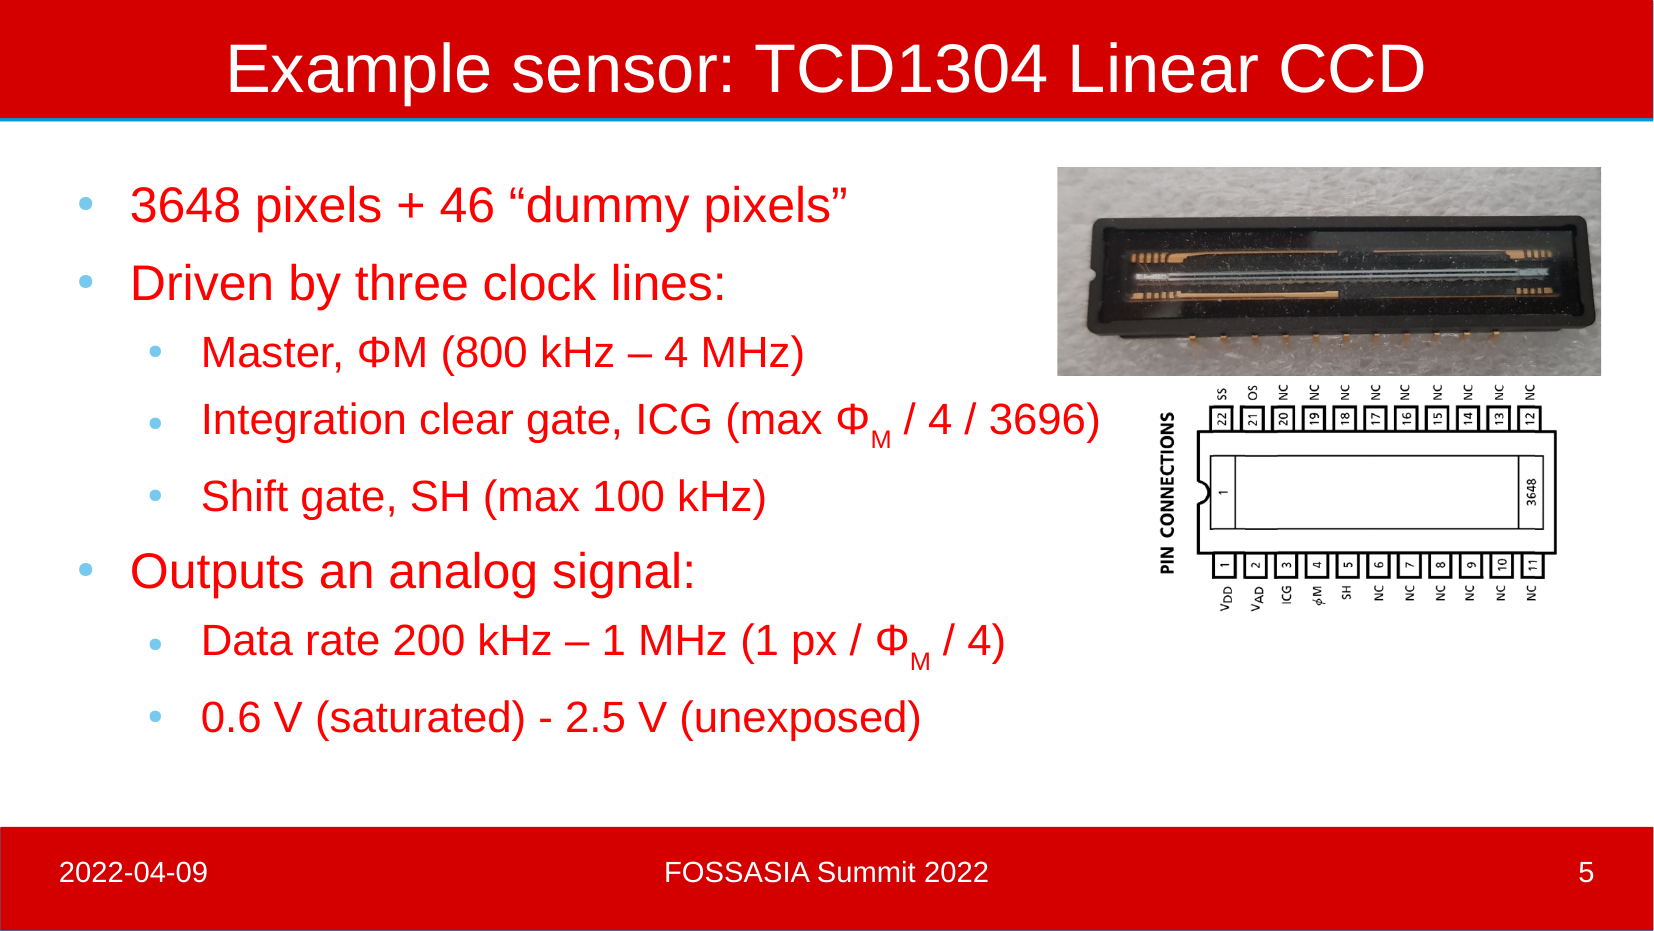

# Example sensor: TCD1304 Linear CCD
3648 pixels + 46 “dummy pixels”
Driven by three clock lines:
Master, ΦM (800 kHz – 4 MHz)
Integration clear gate, ICG (max ΦM / 4 / 3696)
Shift gate, SH (max 100 kHz)
Outputs an analog signal:
Data rate 200 kHz – 1 MHz (1 px / ΦM / 4)
0.6 V (saturated) - 2.5 V (unexposed)
5